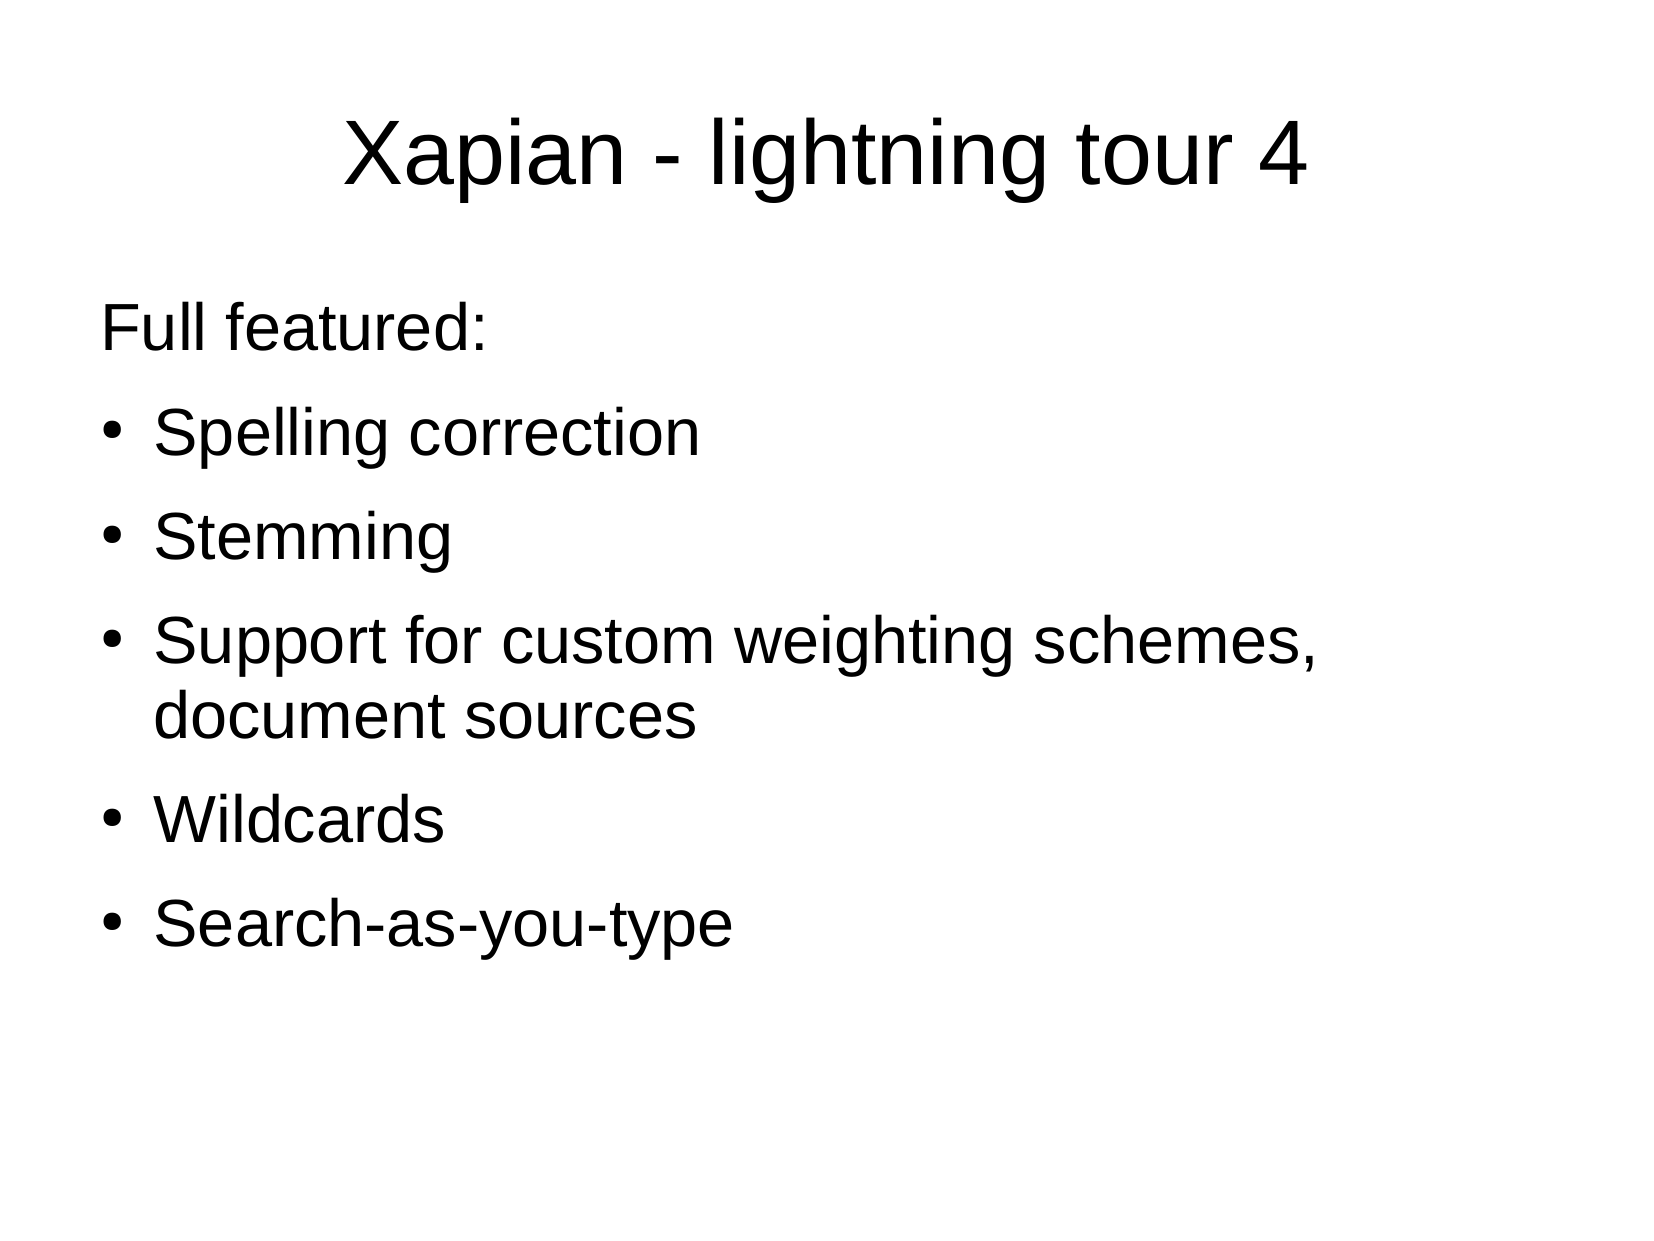

# Xapian - lightning tour 4
Full featured:
Spelling correction
Stemming
Support for custom weighting schemes, document sources
Wildcards
Search-as-you-type